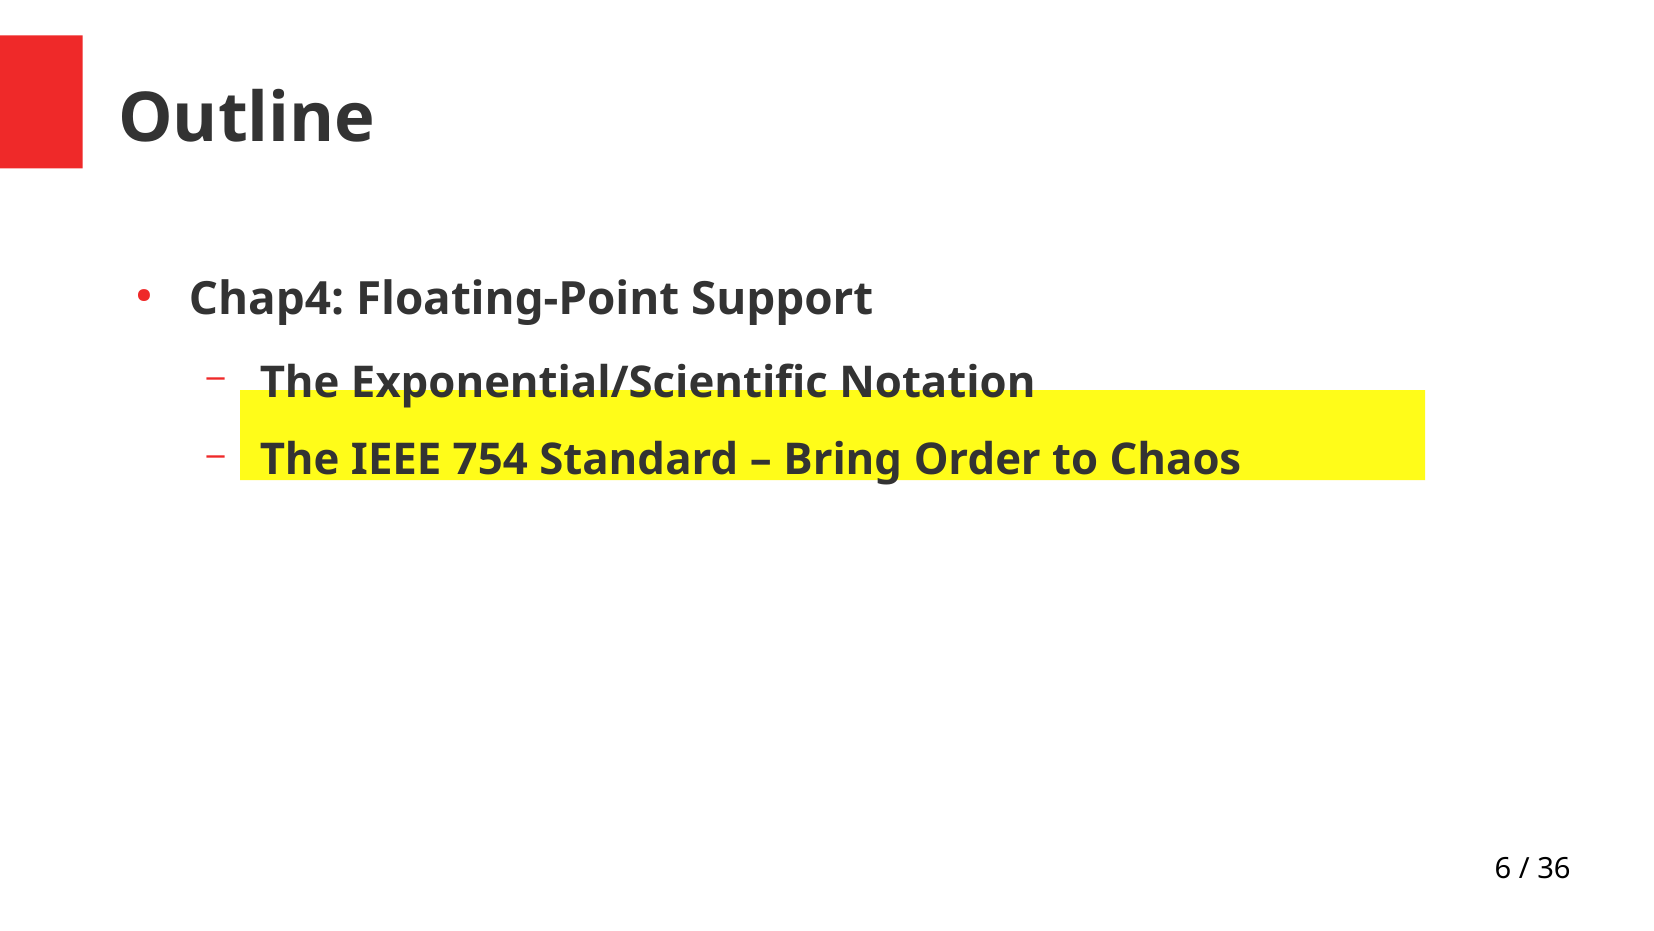

# Outline
Chap4: Floating-Point Support
The Exponential/Scientific Notation
The IEEE 754 Standard – Bring Order to Chaos
6